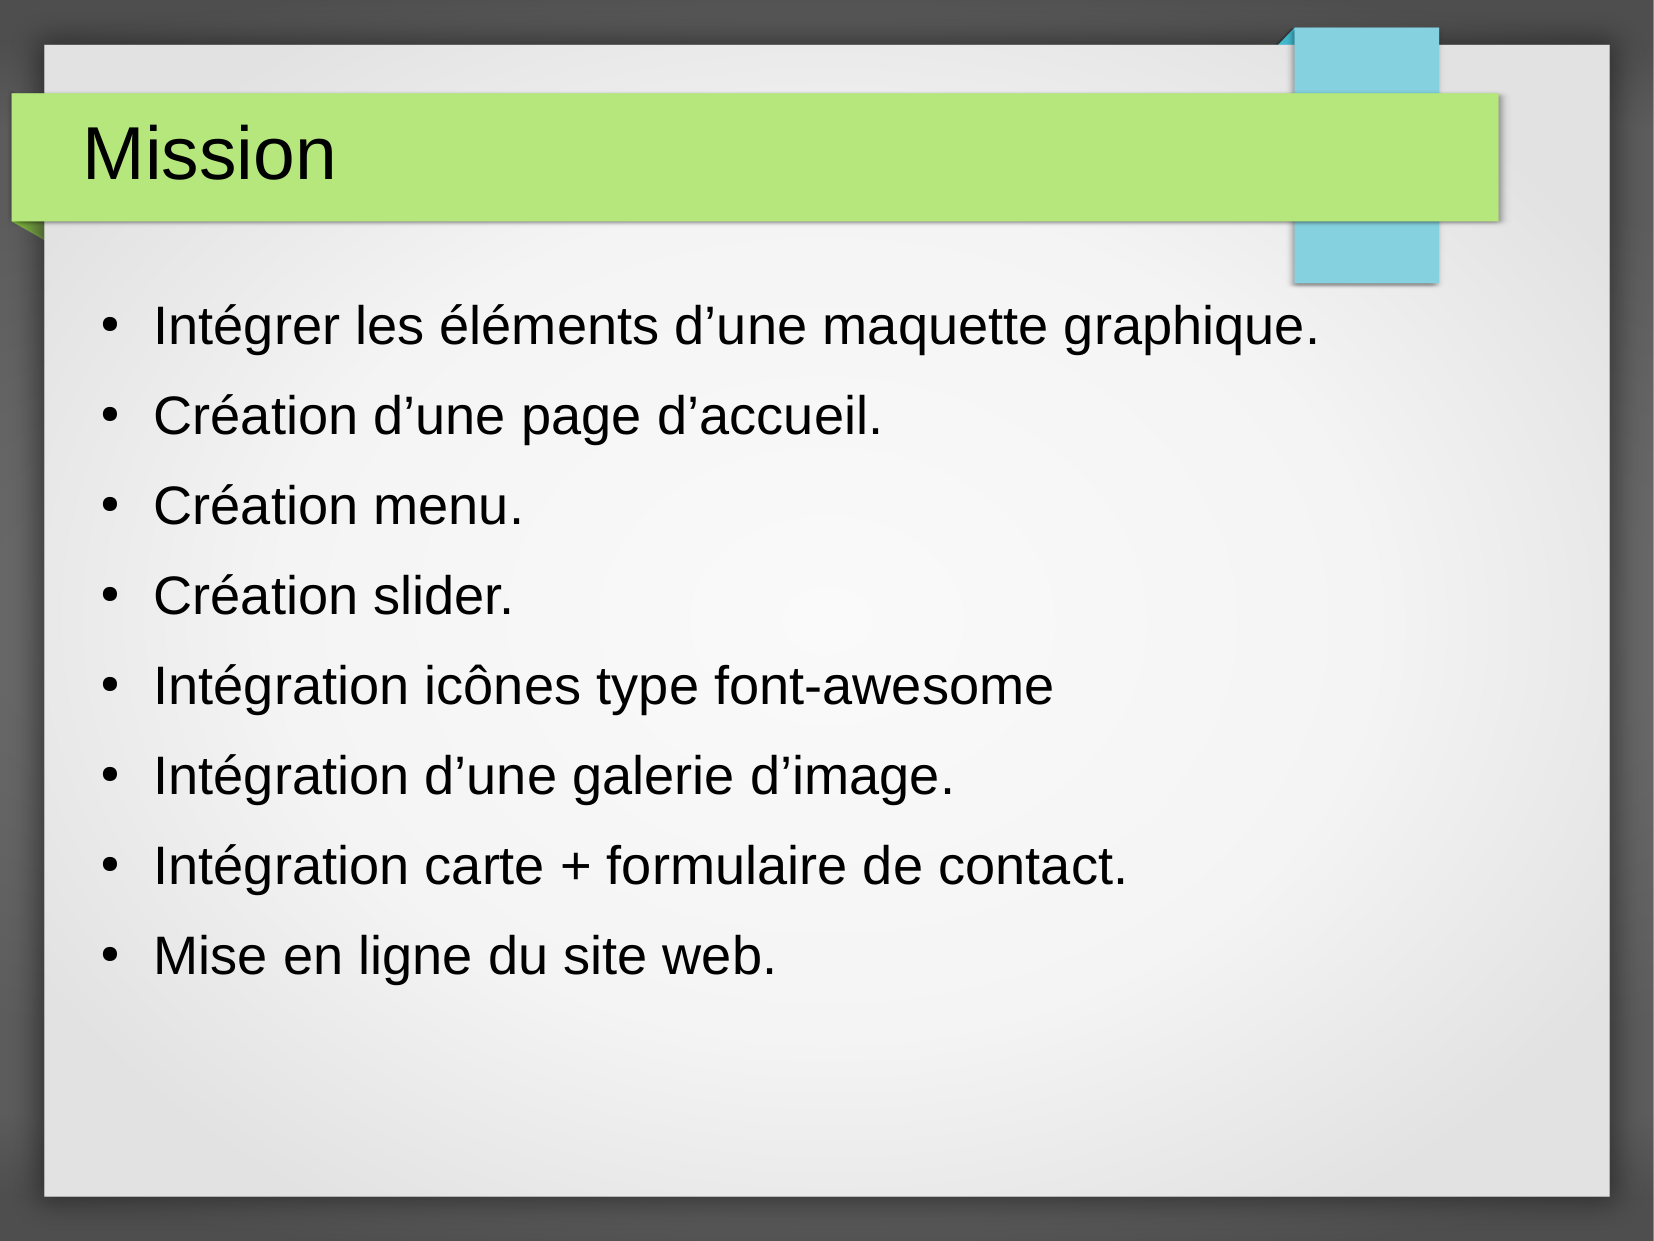

# Mission
Intégrer les éléments d’une maquette graphique.
Création d’une page d’accueil.
Création menu.
Création slider.
Intégration icônes type font-awesome
Intégration d’une galerie d’image.
Intégration carte + formulaire de contact.
Mise en ligne du site web.